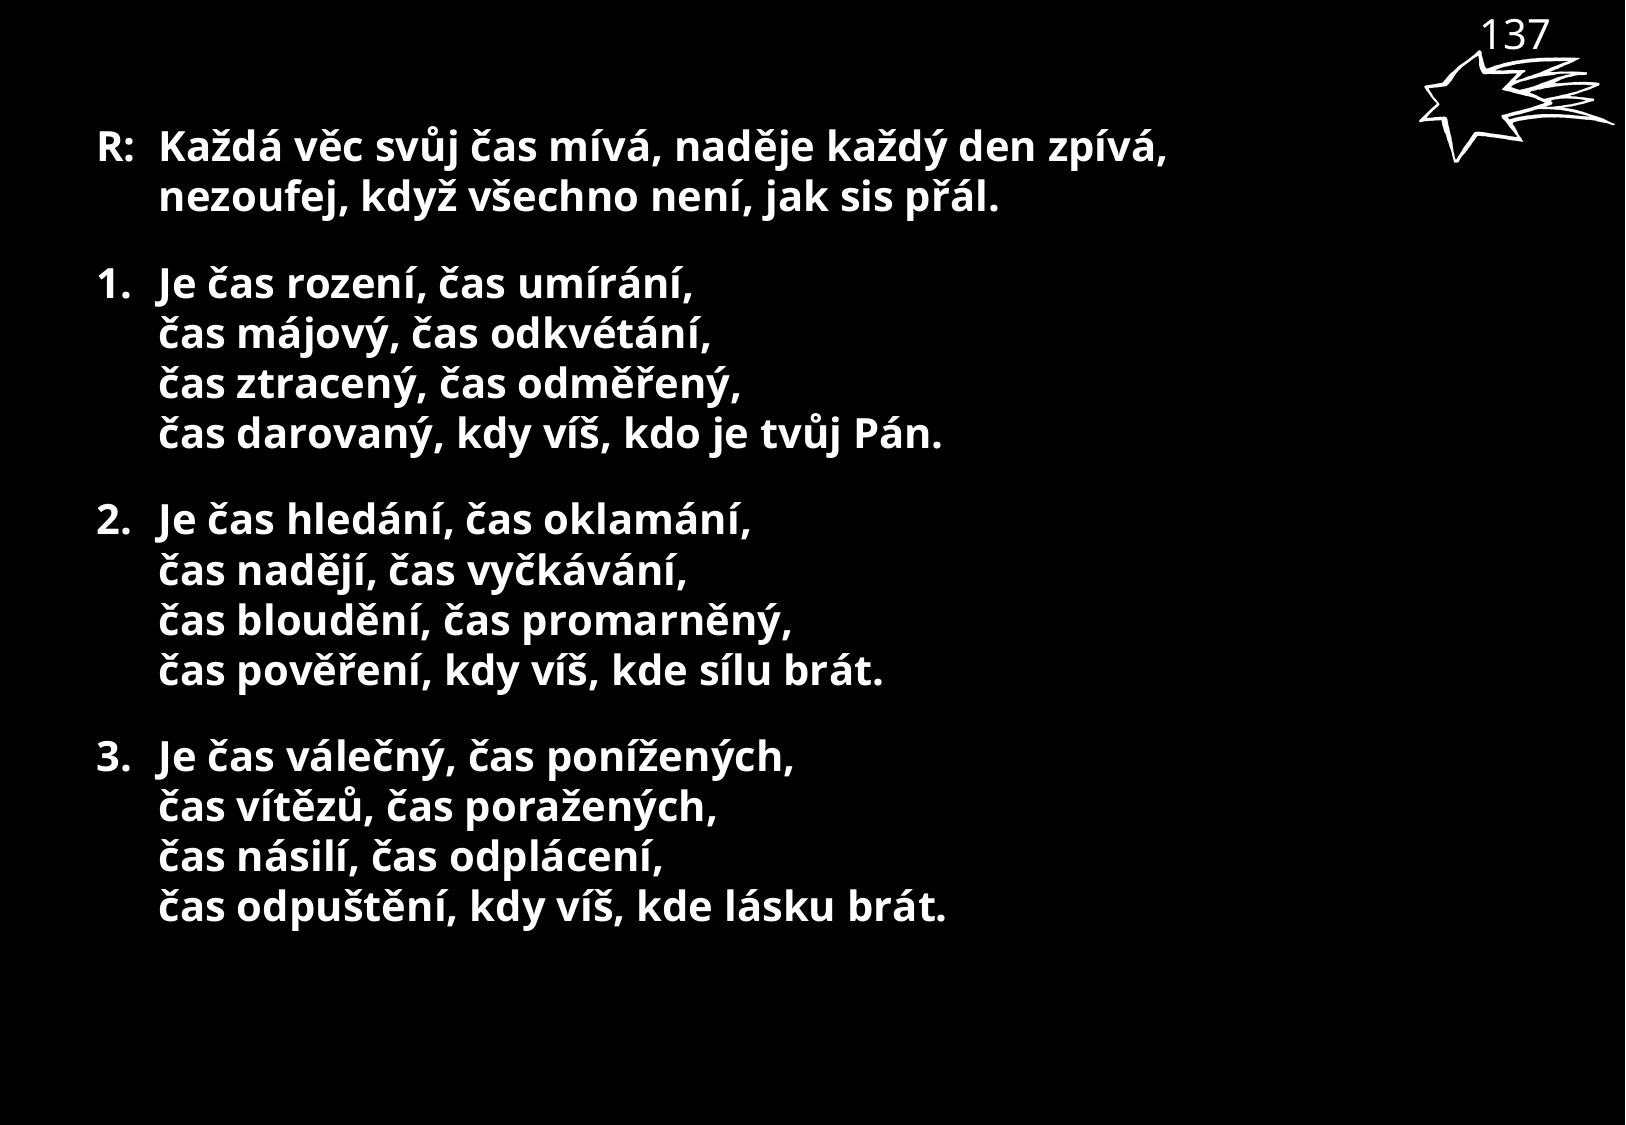

137
# R: 	Každá věc svůj čas mívá, naděje každý den zpívá, nezoufej, když všechno není, jak sis přál.
Je čas rození, čas umírání,
čas májový, čas odkvétání,
čas ztracený, čas odměřený,
čas darovaný, kdy víš, kdo je tvůj Pán.
Je čas hledání, čas oklamání,
čas nadějí, čas vyčkávání,
čas bloudění, čas promarněný,
čas pověření, kdy víš, kde sílu brát.
Je čas válečný, čas ponížených,
čas vítězů, čas poražených,
čas násilí, čas odplácení,
čas odpuštění, kdy víš, kde lásku brát.